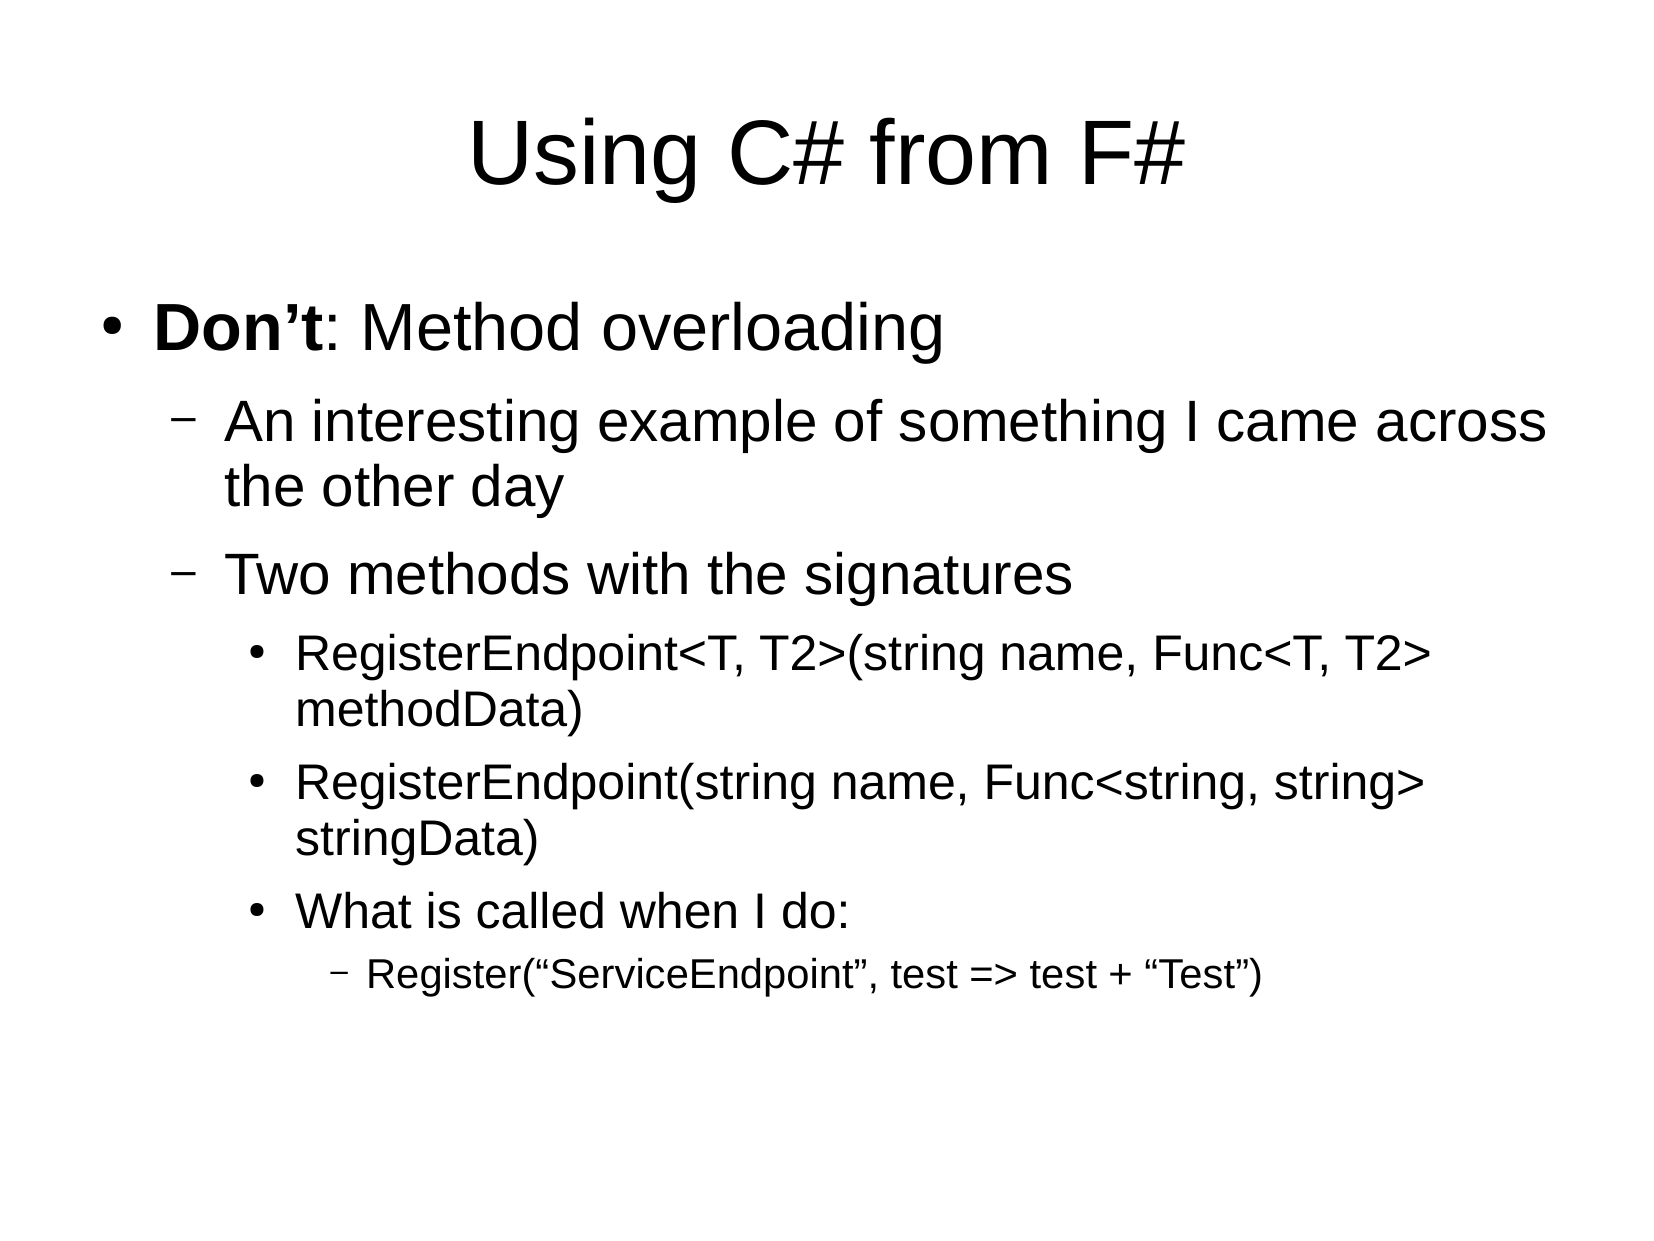

# Using C# from F#
Don’t: Method overloading
An interesting example of something I came across the other day
Two methods with the signatures
RegisterEndpoint<T, T2>(string name, Func<T, T2> methodData)
RegisterEndpoint(string name, Func<string, string> stringData)
What is called when I do:
Register(“ServiceEndpoint”, test => test + “Test”)